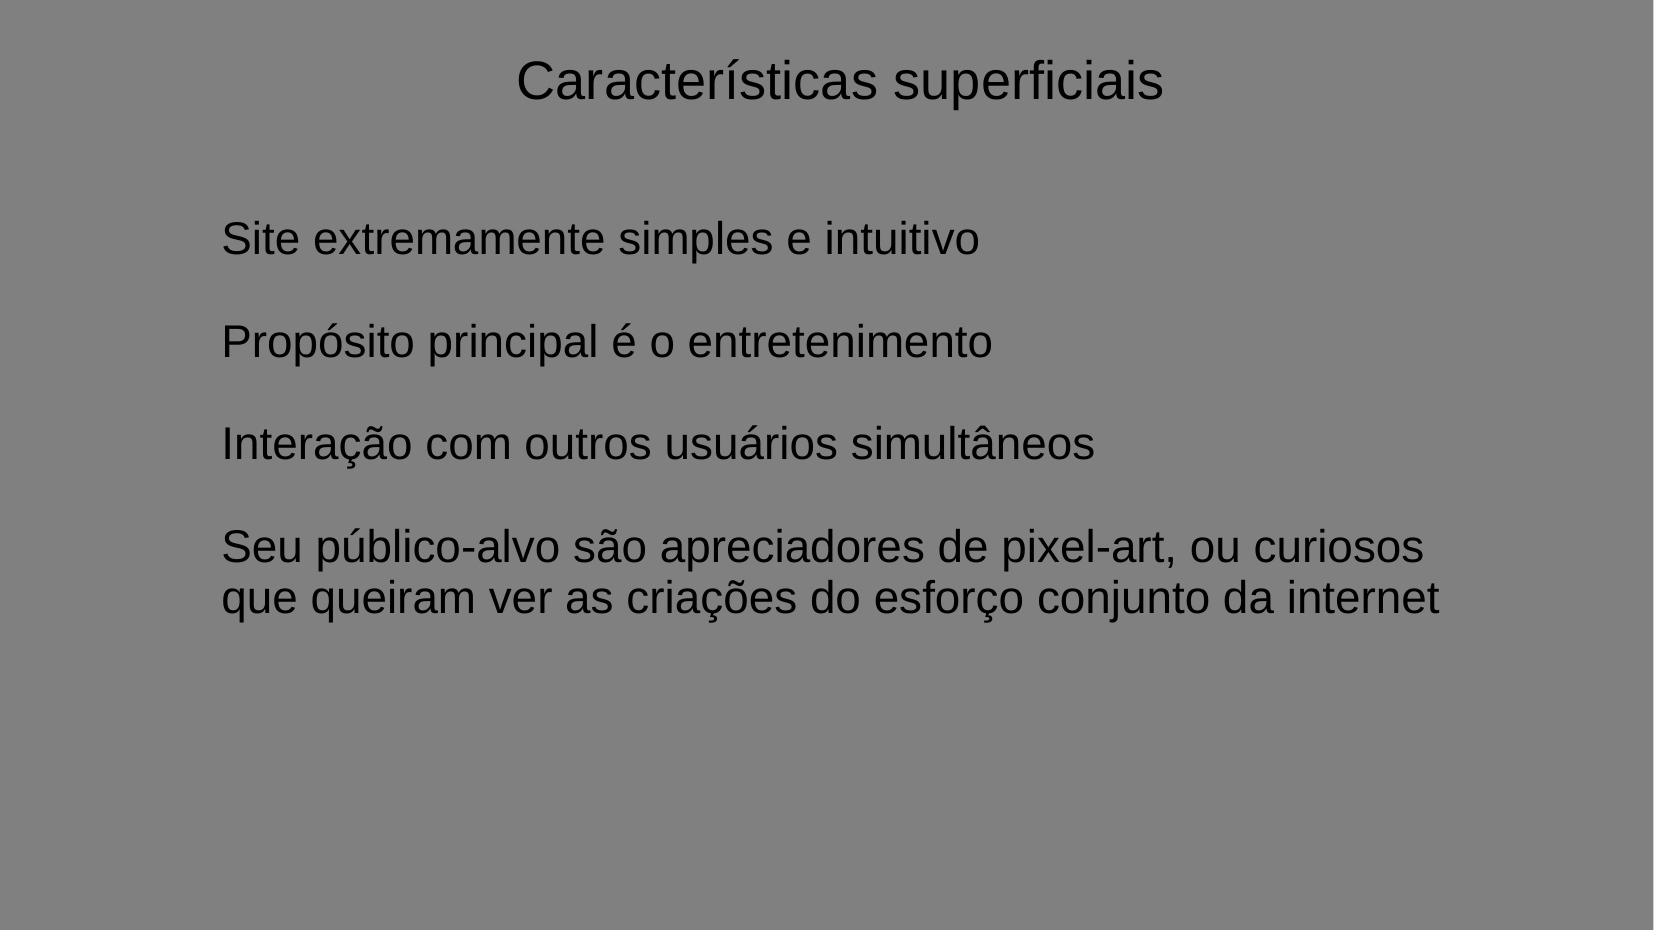

Características superficiais
Site extremamente simples e intuitivo
Propósito principal é o entretenimento
Interação com outros usuários simultâneos
Seu público-alvo são apreciadores de pixel-art, ou curiosos
que queiram ver as criações do esforço conjunto da internet